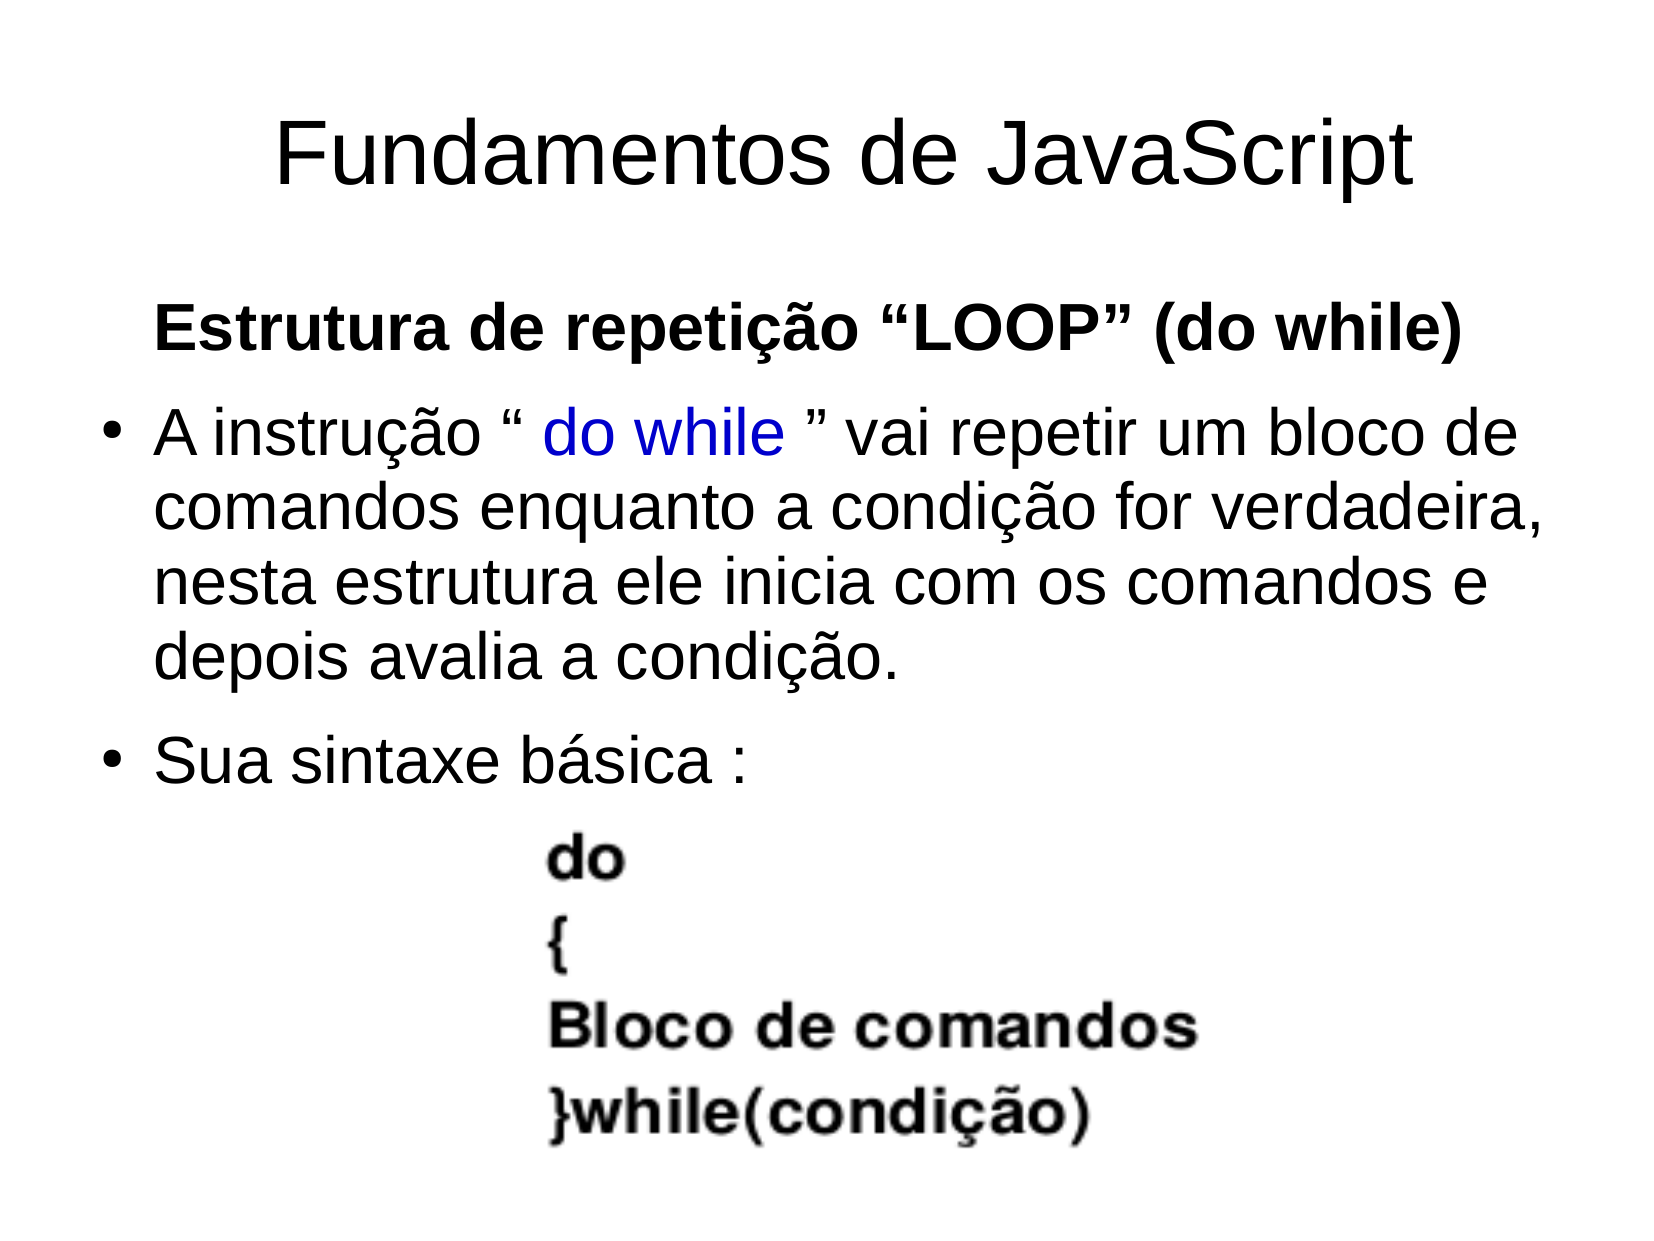

# Fundamentos de JavaScript
Estrutura de repetição “LOOP” (do while)
A instrução “ do while ” vai repetir um bloco de comandos enquanto a condição for verdadeira, nesta estrutura ele inicia com os comandos e depois avalia a condição.
Sua sintaxe básica :